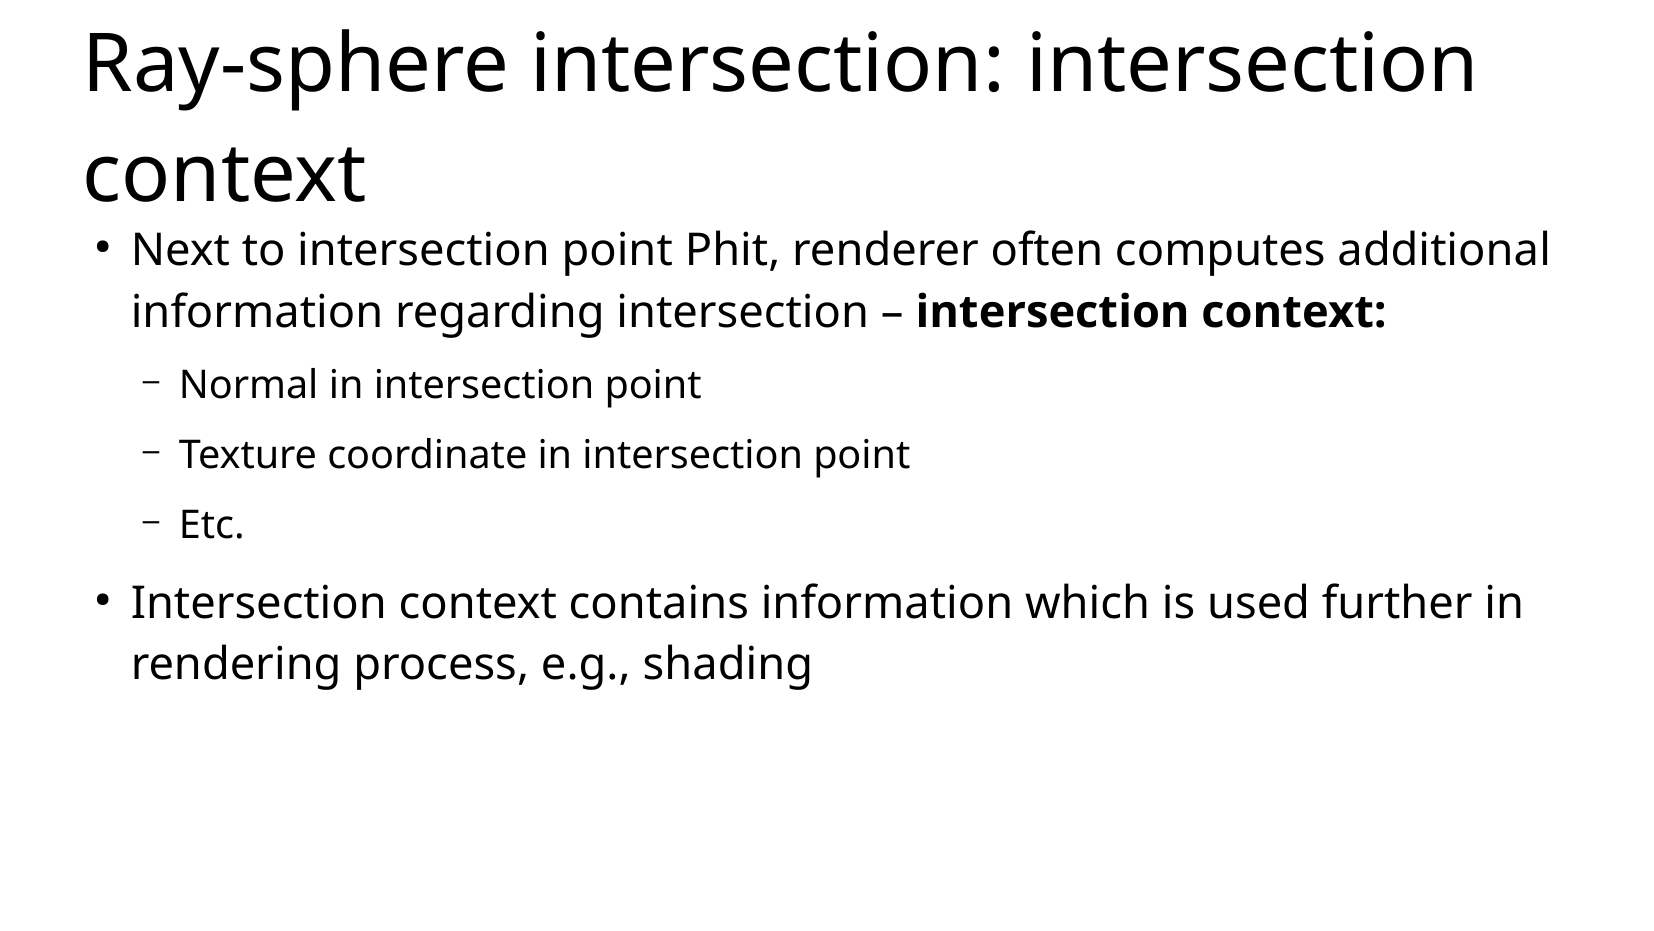

# Ray-sphere intersection: intersection context
Next to intersection point Phit, renderer often computes additional information regarding intersection – intersection context:
Normal in intersection point
Texture coordinate in intersection point
Etc.
Intersection context contains information which is used further in rendering process, e.g., shading